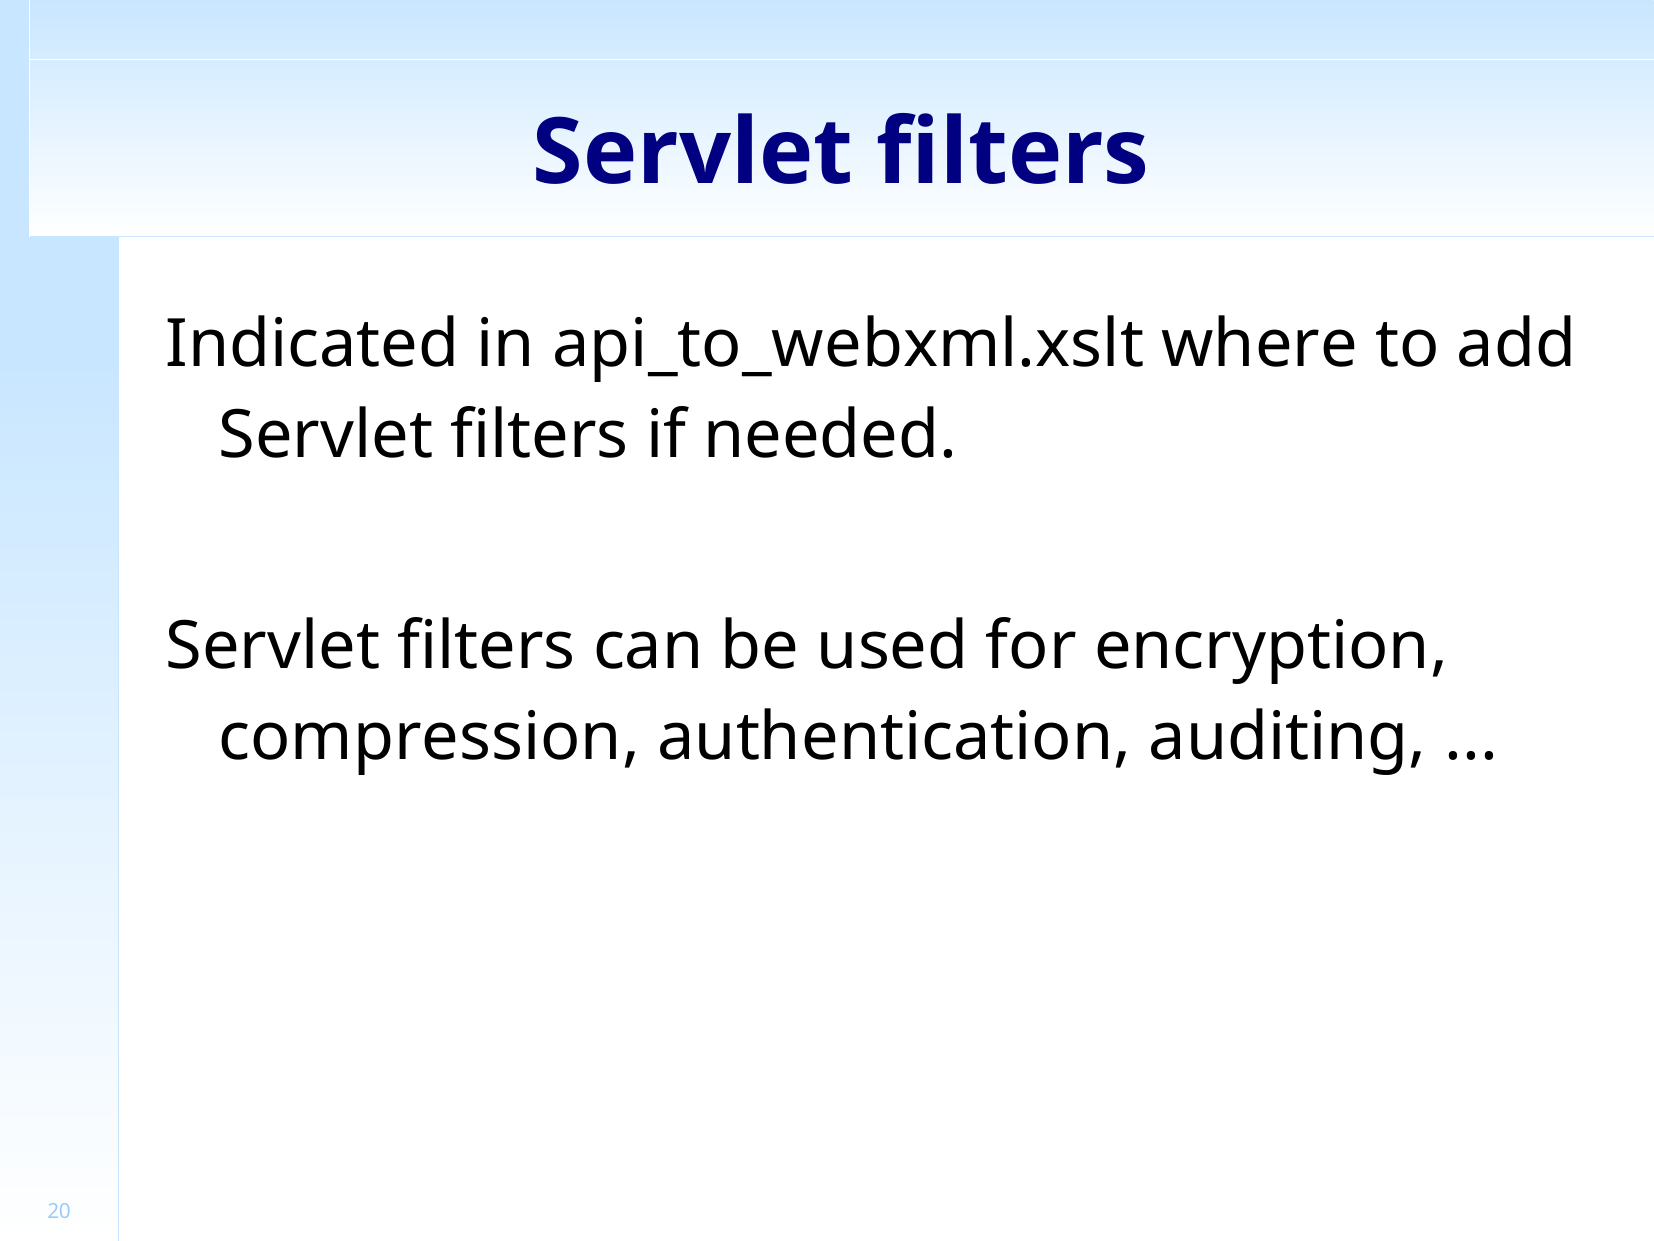

# Servlet filters
Indicated in api_to_webxml.xslt where to add Servlet filters if needed.
Servlet filters can be used for encryption, compression, authentication, auditing, ...